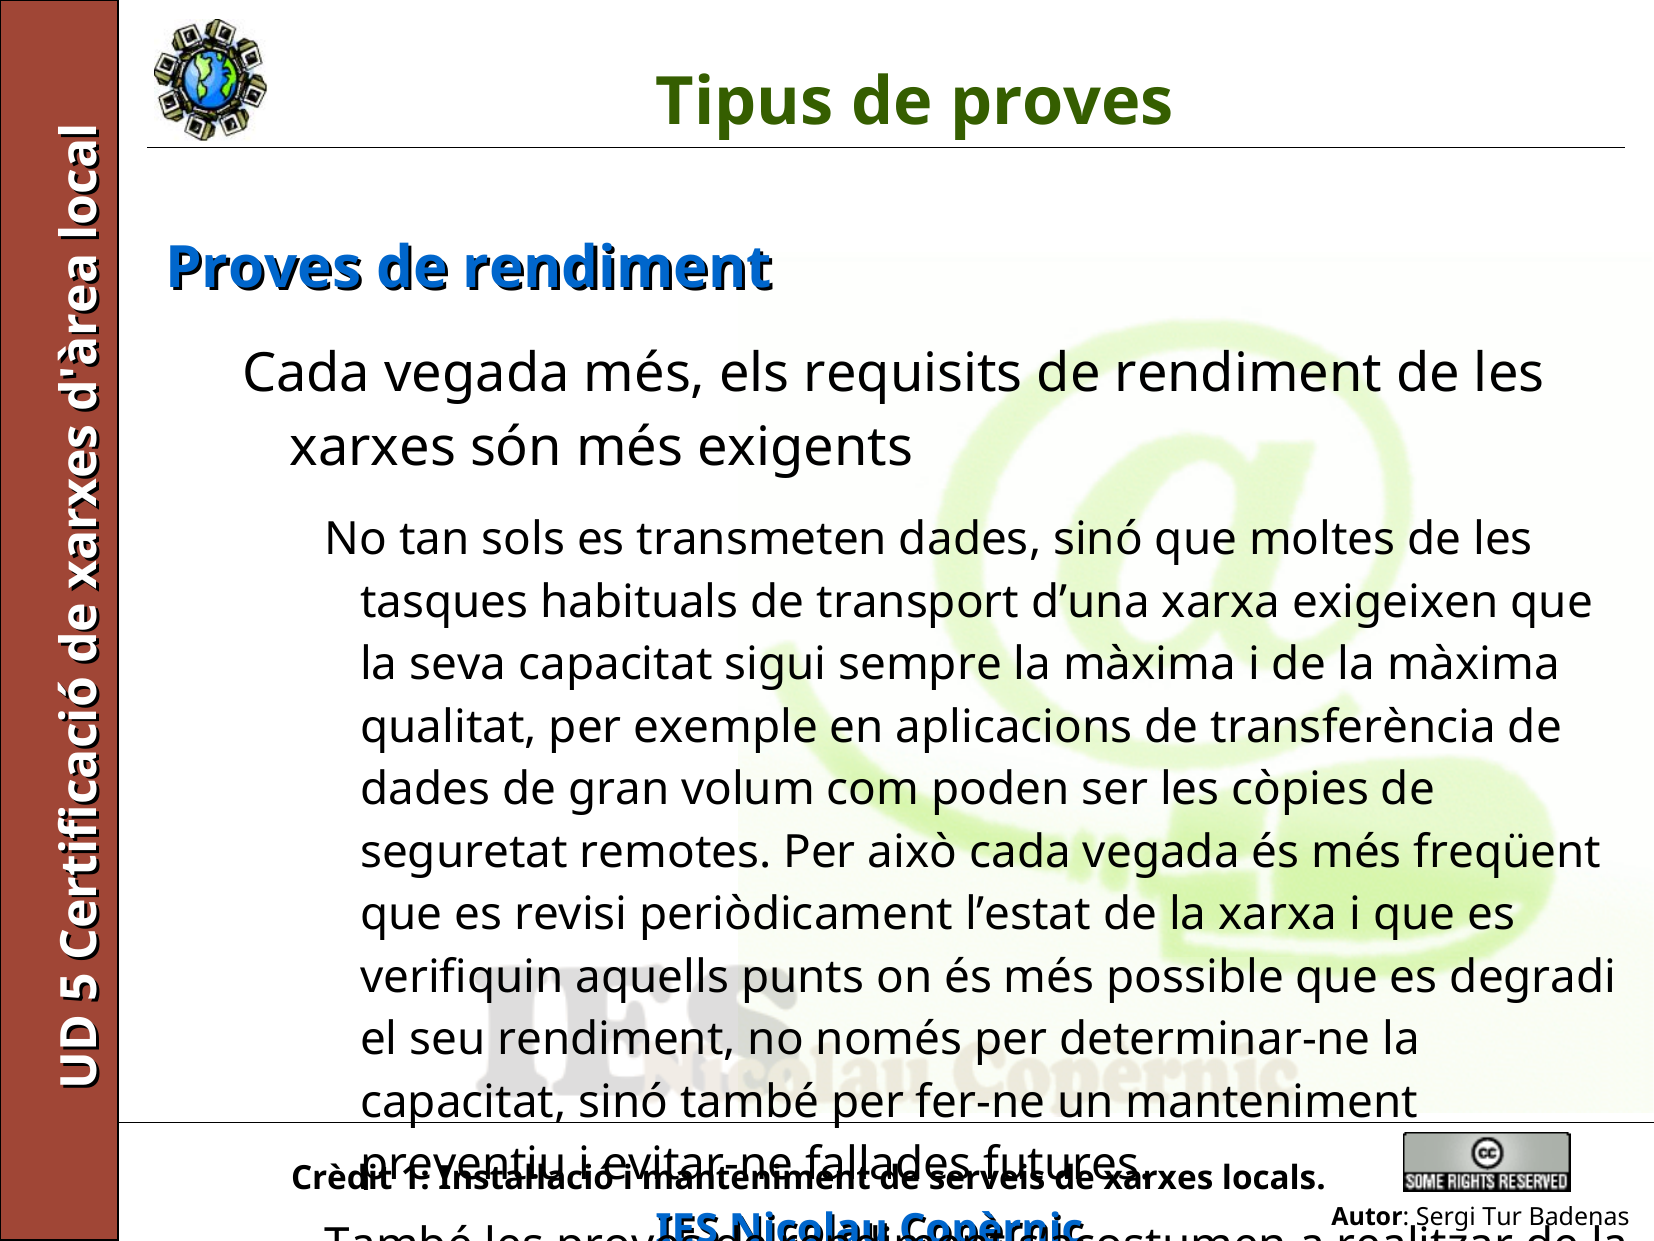

# Tipus de proves
Proves de rendiment
Cada vegada més, els requisits de rendiment de les xarxes són més exigents
No tan sols es transmeten dades, sinó que moltes de les tasques habituals de transport d’una xarxa exigeixen que la seva capacitat sigui sempre la màxima i de la màxima qualitat, per exemple en aplicacions de transferència de dades de gran volum com poden ser les còpies de seguretat remotes. Per això cada vegada és més freqüent que es revisi periòdicament l’estat de la xarxa i que es verifiquin aquells punts on és més possible que es degradi el seu rendiment, no només per determinar-ne la capacitat, sinó també per fer-ne un manteniment preventiu i evitar-ne fallades futures.
També les proves de rendiment s’acostumen a realitzar de la mateixa manera i amb els mateixos instruments que les proves d’instal·lació, i també acostumen a ser exhaustives.